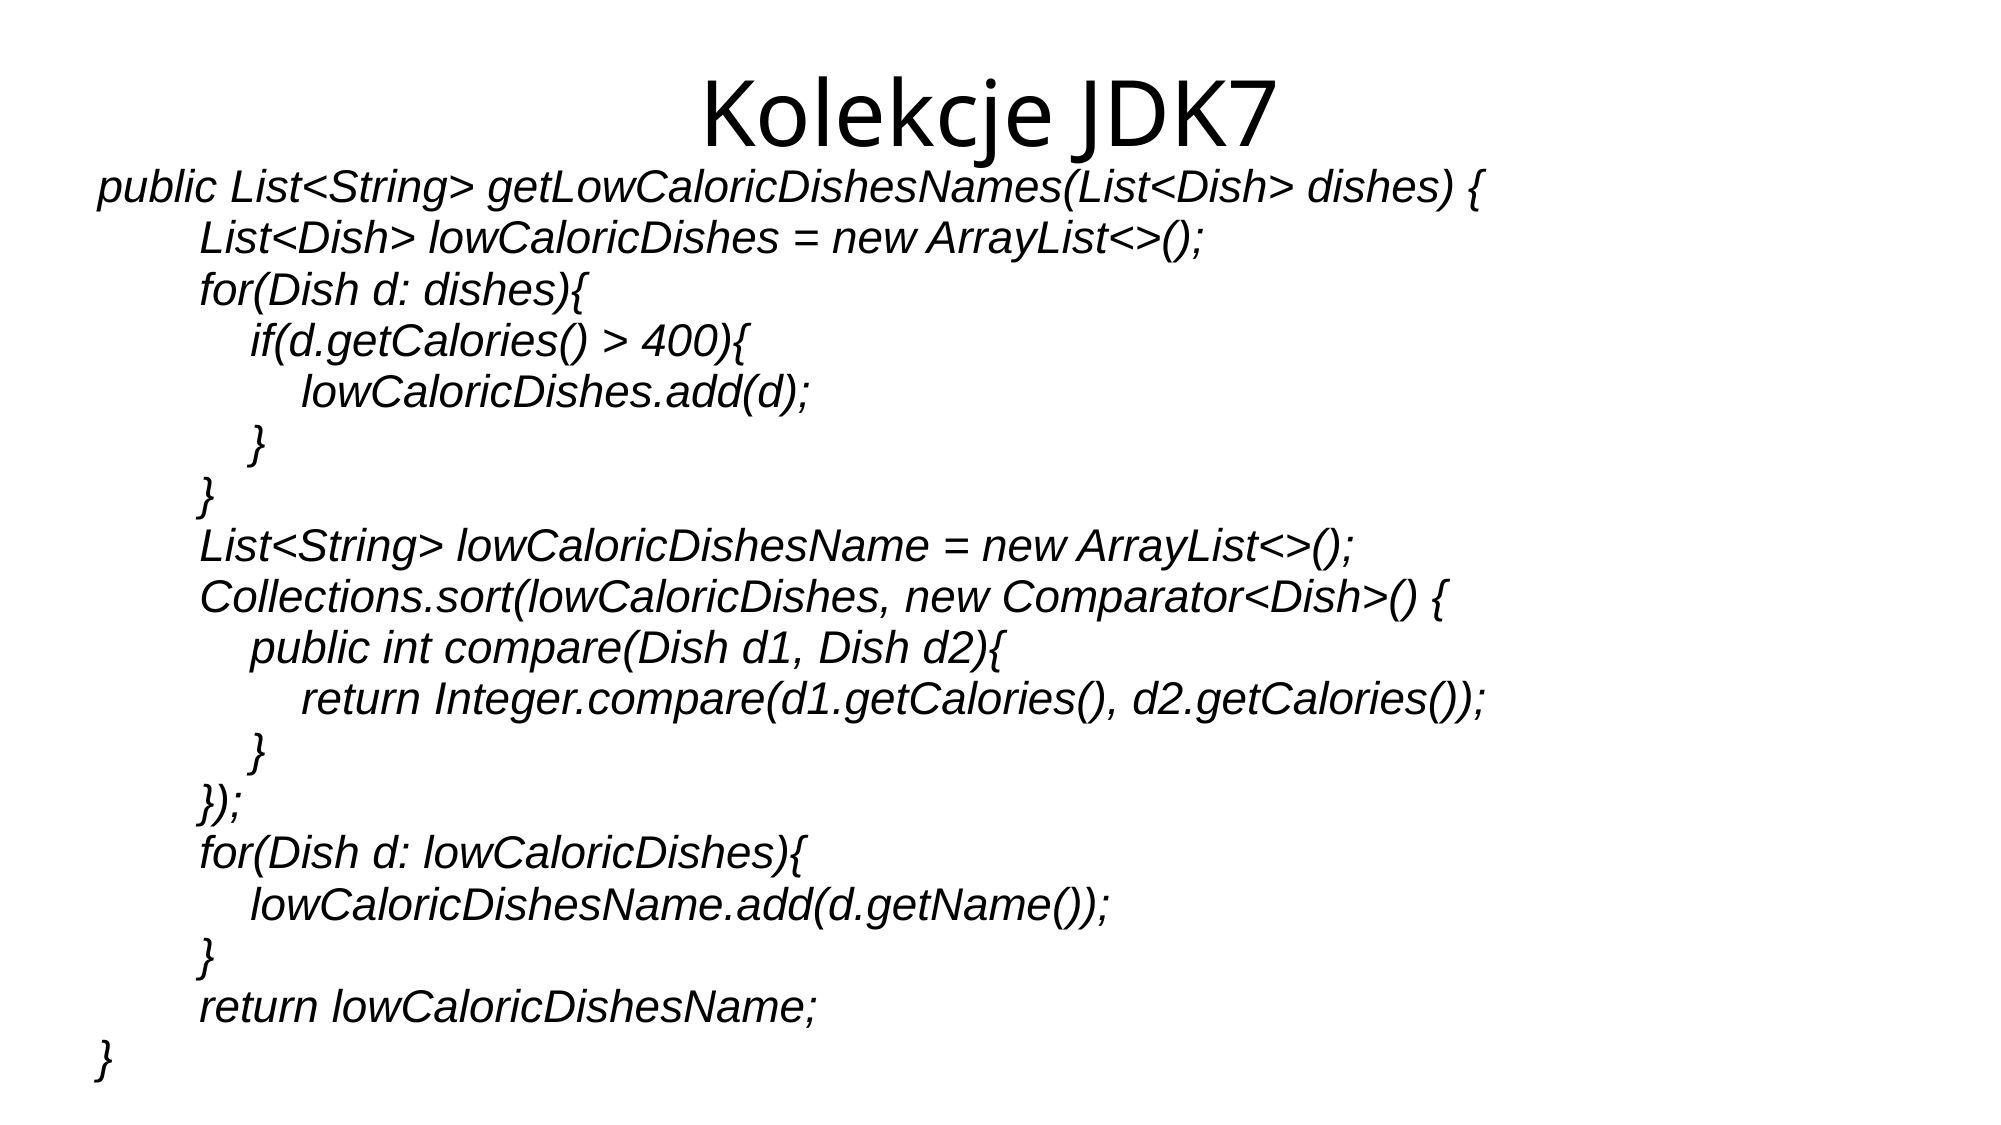

# Kolekcje JDK7
public List<String> getLowCaloricDishesNames(List<Dish> dishes) {
 List<Dish> lowCaloricDishes = new ArrayList<>();
 for(Dish d: dishes){
 if(d.getCalories() > 400){
 lowCaloricDishes.add(d);
 }
 }
 List<String> lowCaloricDishesName = new ArrayList<>();
 Collections.sort(lowCaloricDishes, new Comparator<Dish>() {
 public int compare(Dish d1, Dish d2){
 return Integer.compare(d1.getCalories(), d2.getCalories());
 }
 });
 for(Dish d: lowCaloricDishes){
 lowCaloricDishesName.add(d.getName());
 }
 return lowCaloricDishesName;
}